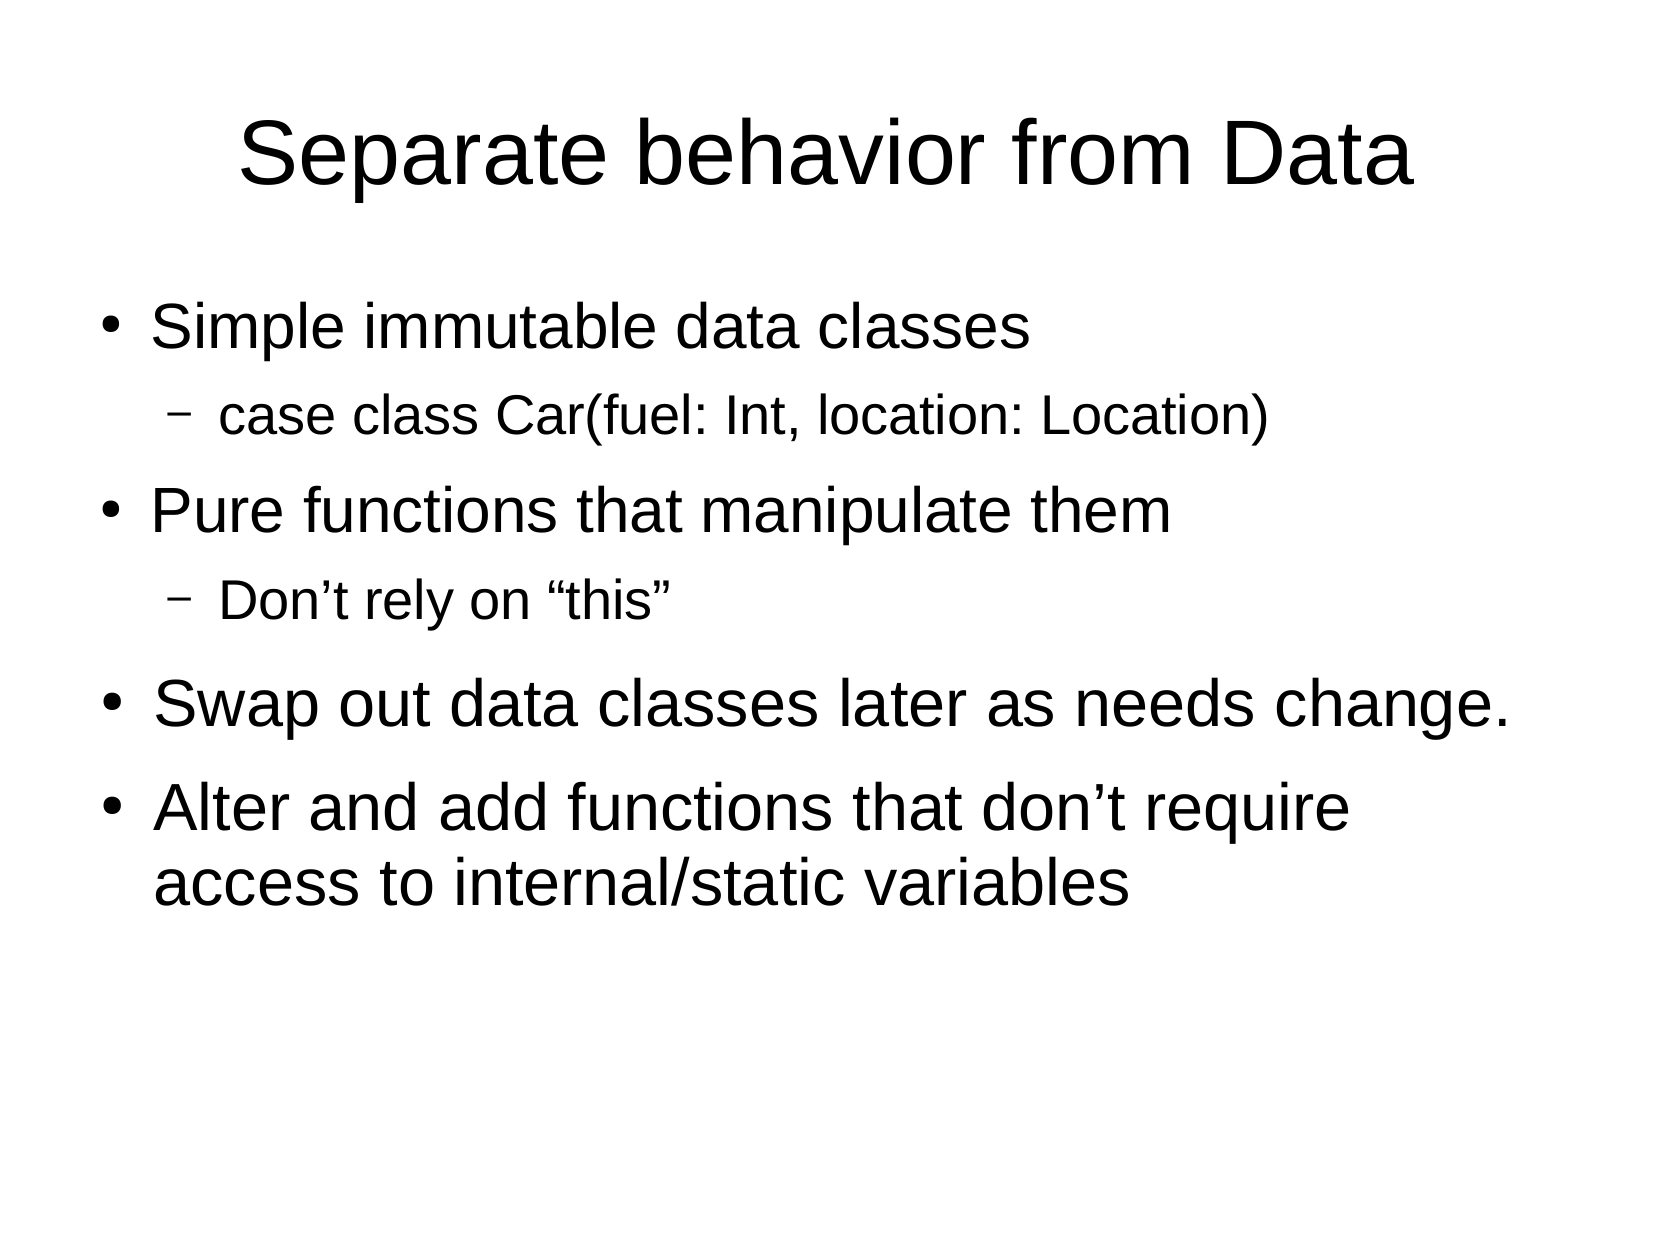

# Separate behavior from Data
Simple immutable data classes
case class Car(fuel: Int, location: Location)
Pure functions that manipulate them
Don’t rely on “this”
Swap out data classes later as needs change.
Alter and add functions that don’t require access to internal/static variables